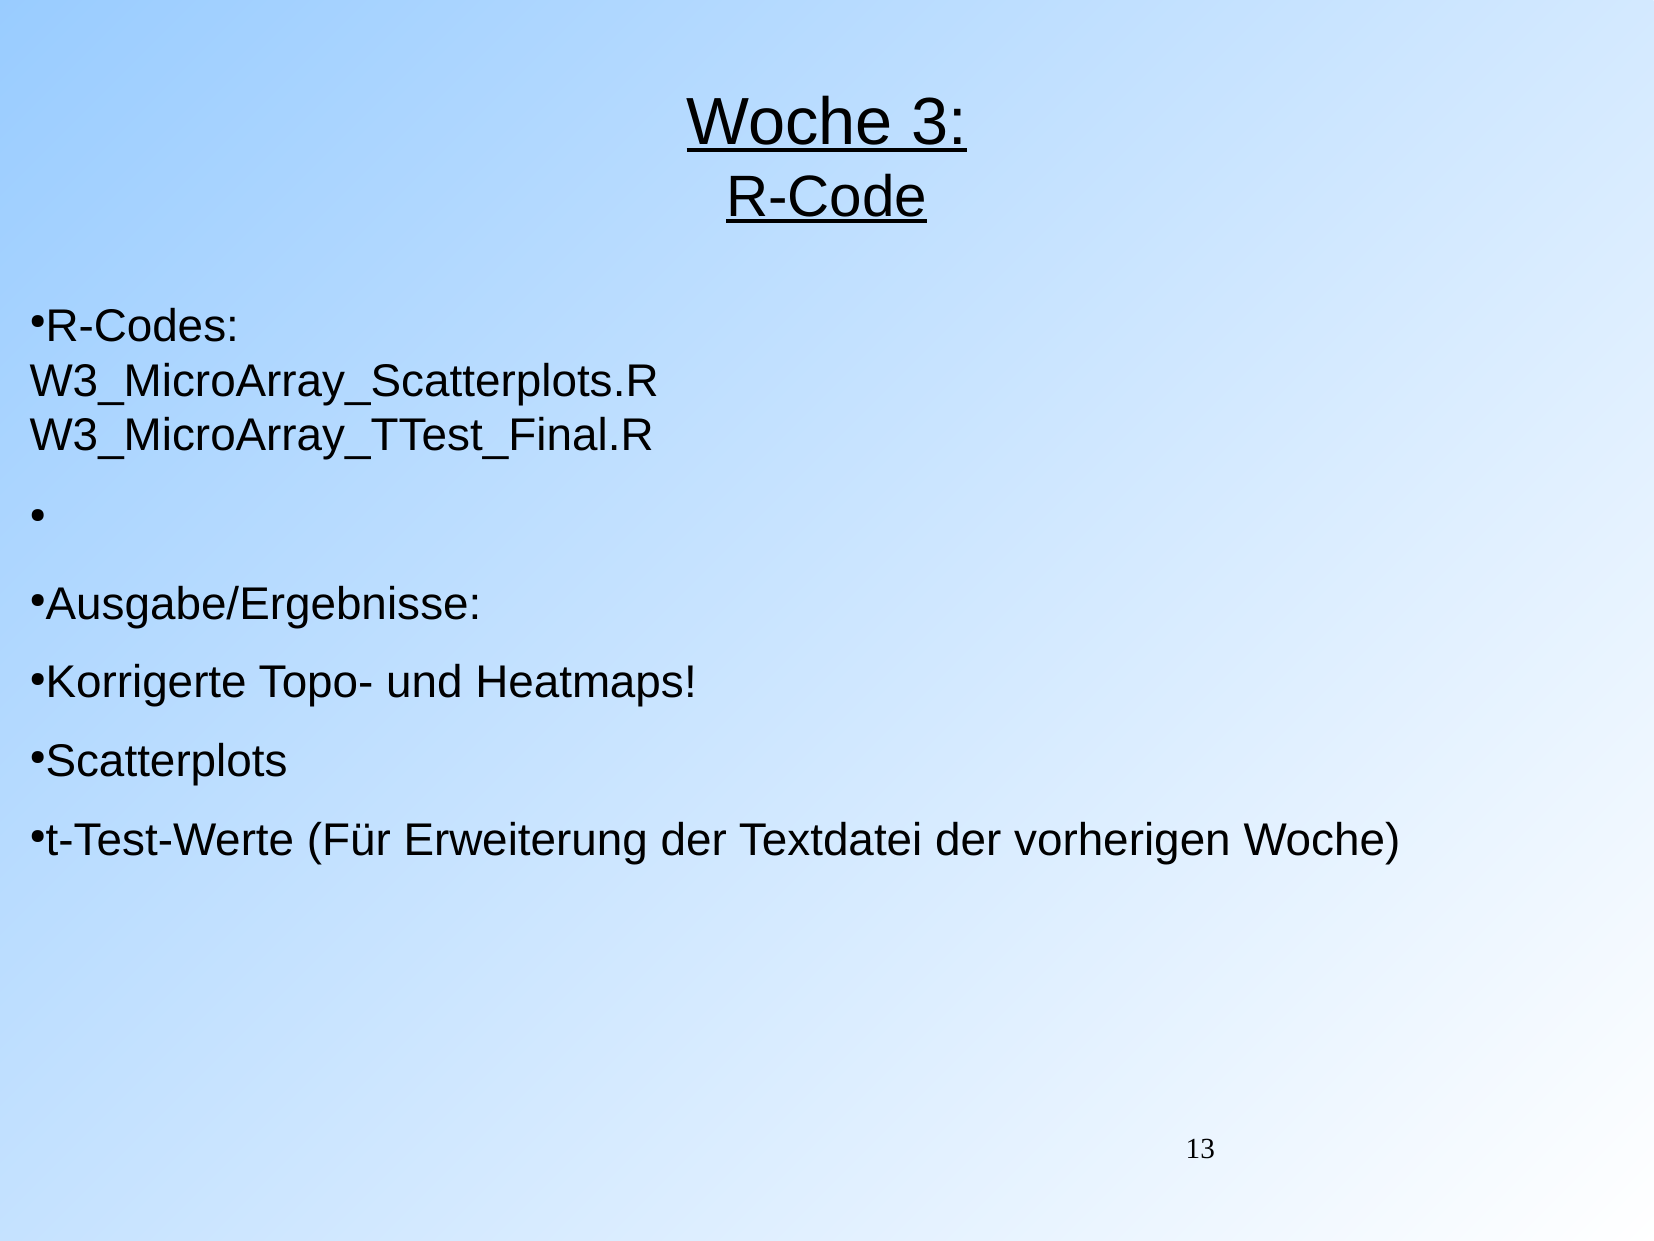

# Woche 3: R-Code
R-Codes:
W3_MicroArray_Scatterplots.R
W3_MicroArray_TTest_Final.R
Ausgabe/Ergebnisse:
Korrigerte Topo- und Heatmaps!
Scatterplots
t-Test-Werte (Für Erweiterung der Textdatei der vorherigen Woche)